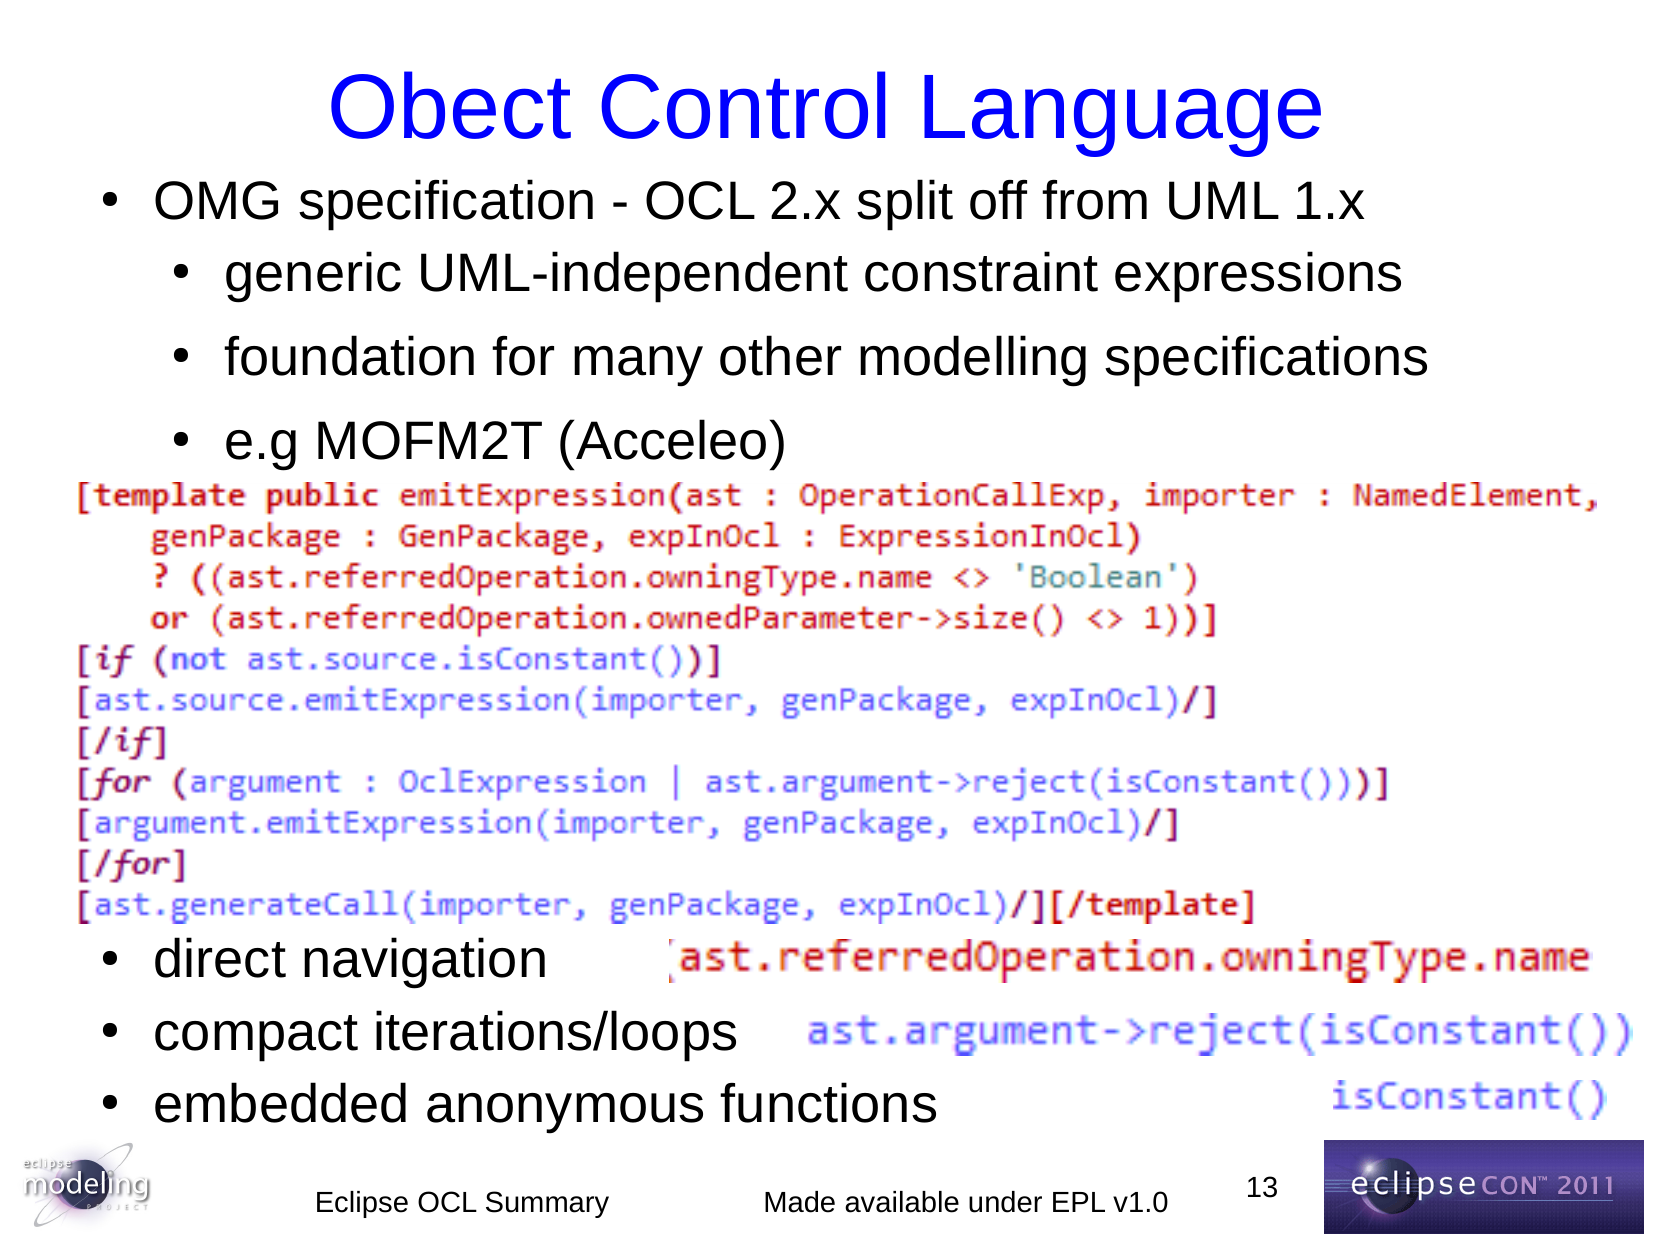

# Obect Control Language
OMG specification - OCL 2.x split off from UML 1.x
generic UML-independent constraint expressions
foundation for many other modelling specifications
e.g MOFM2T (Acceleo)
direct navigation
compact iterations/loops
embedded anonymous functions
13
Eclipse OCL Summary